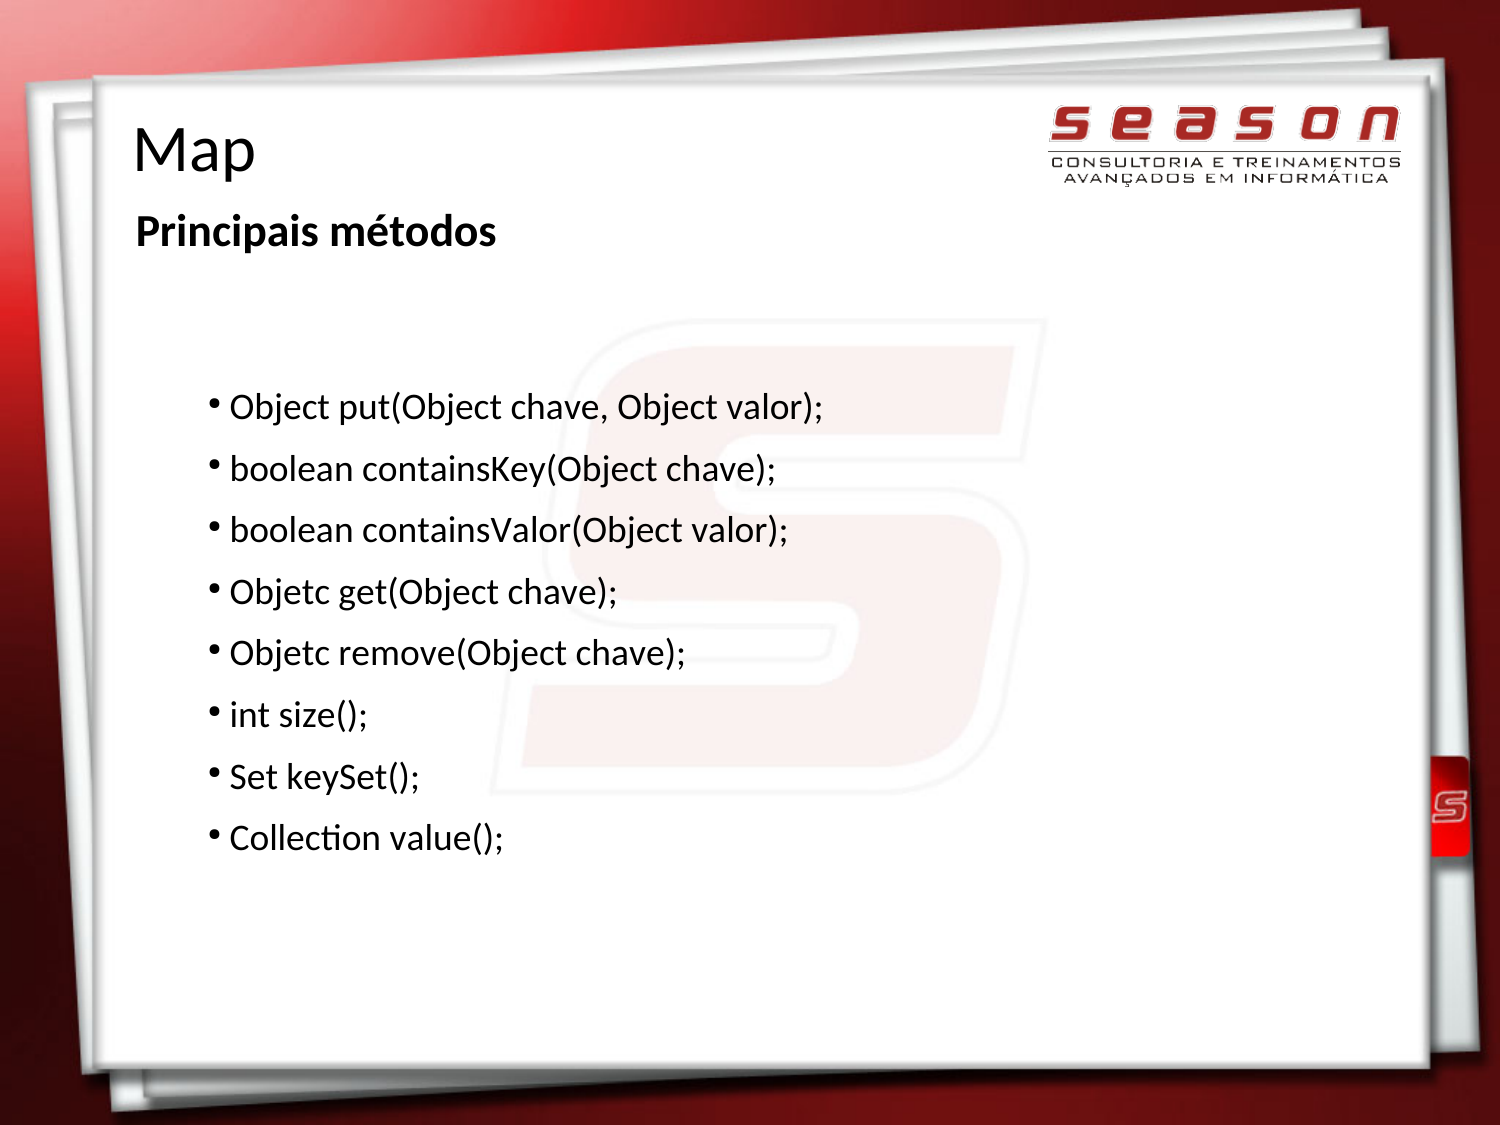

# Map
Principais métodos
 Object put(Object chave, Object valor);
 boolean containsKey(Object chave);
 boolean containsValor(Object valor);
 Objetc get(Object chave);
 Objetc remove(Object chave);
 int size();
 Set keySet();
 Collection value();